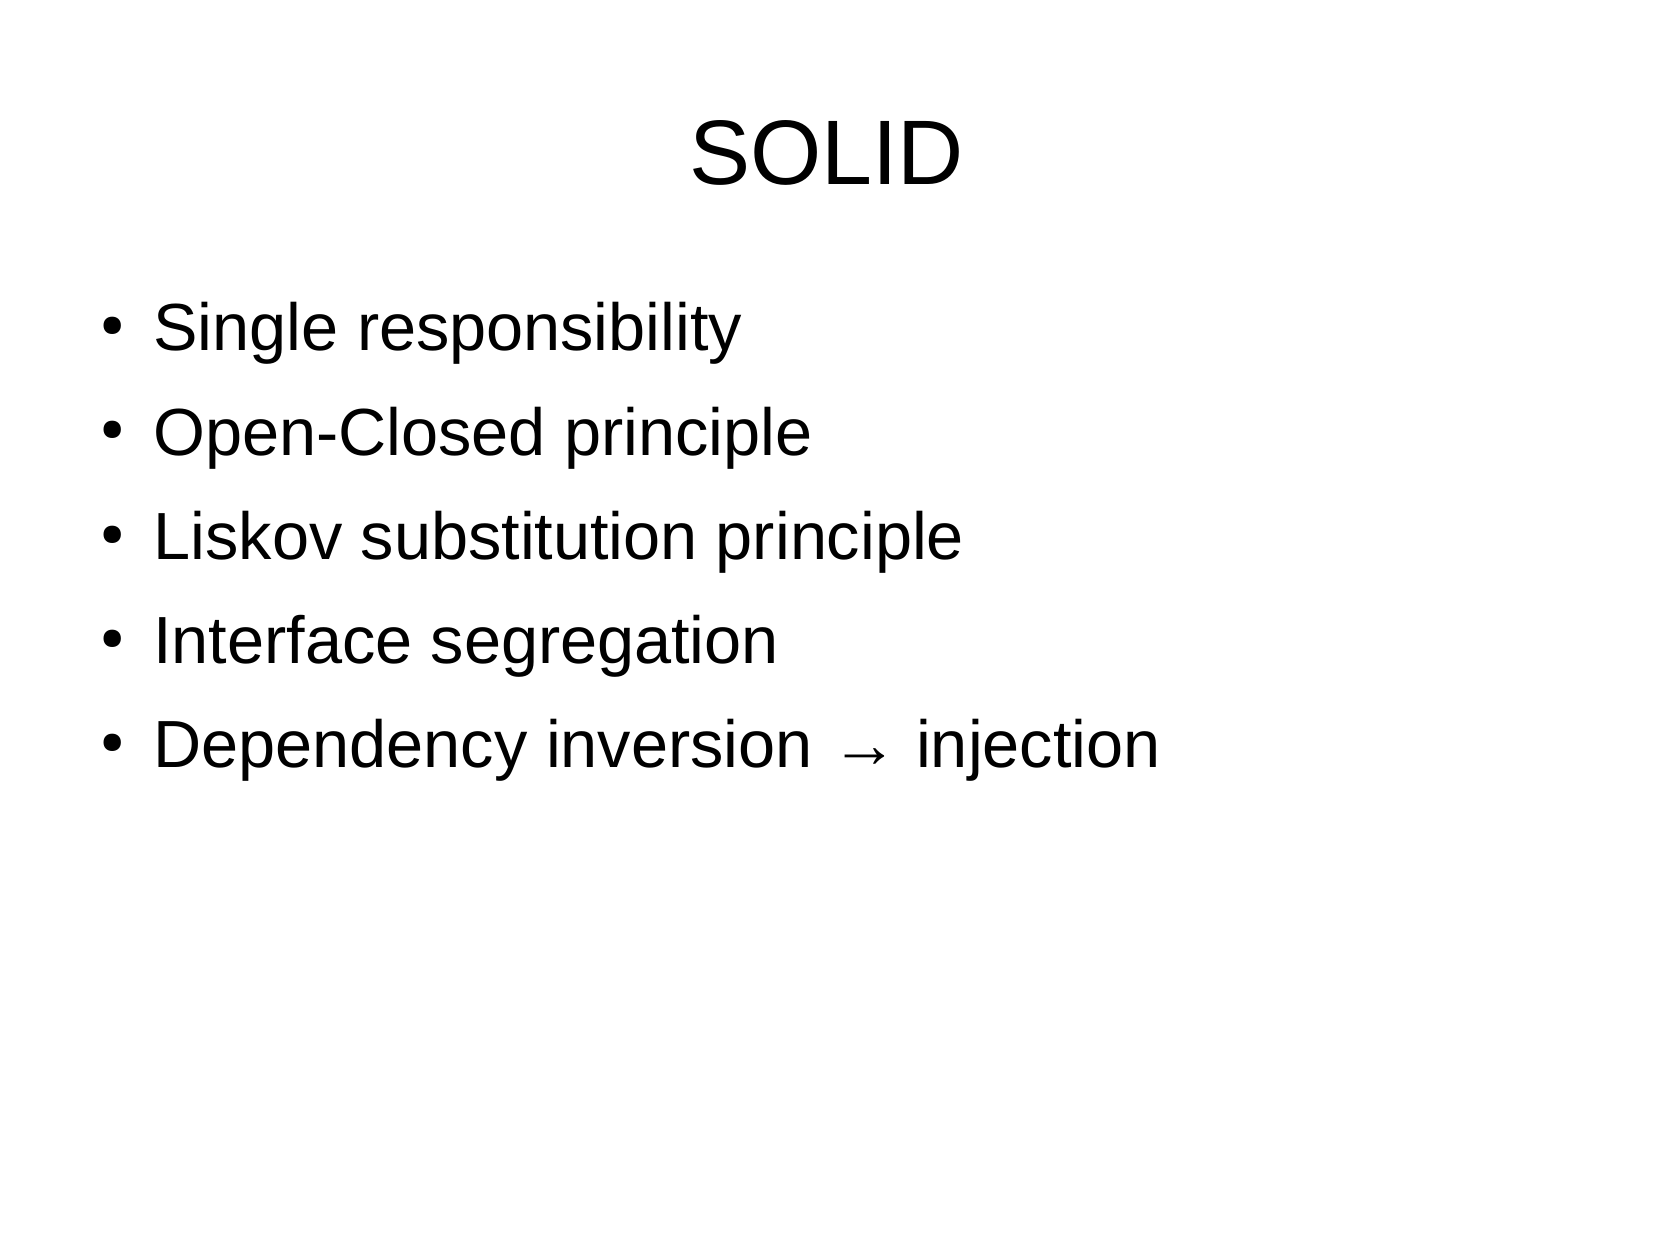

# SOLID
Single responsibility
Open-Closed principle
Liskov substitution principle
Interface segregation
Dependency inversion → injection